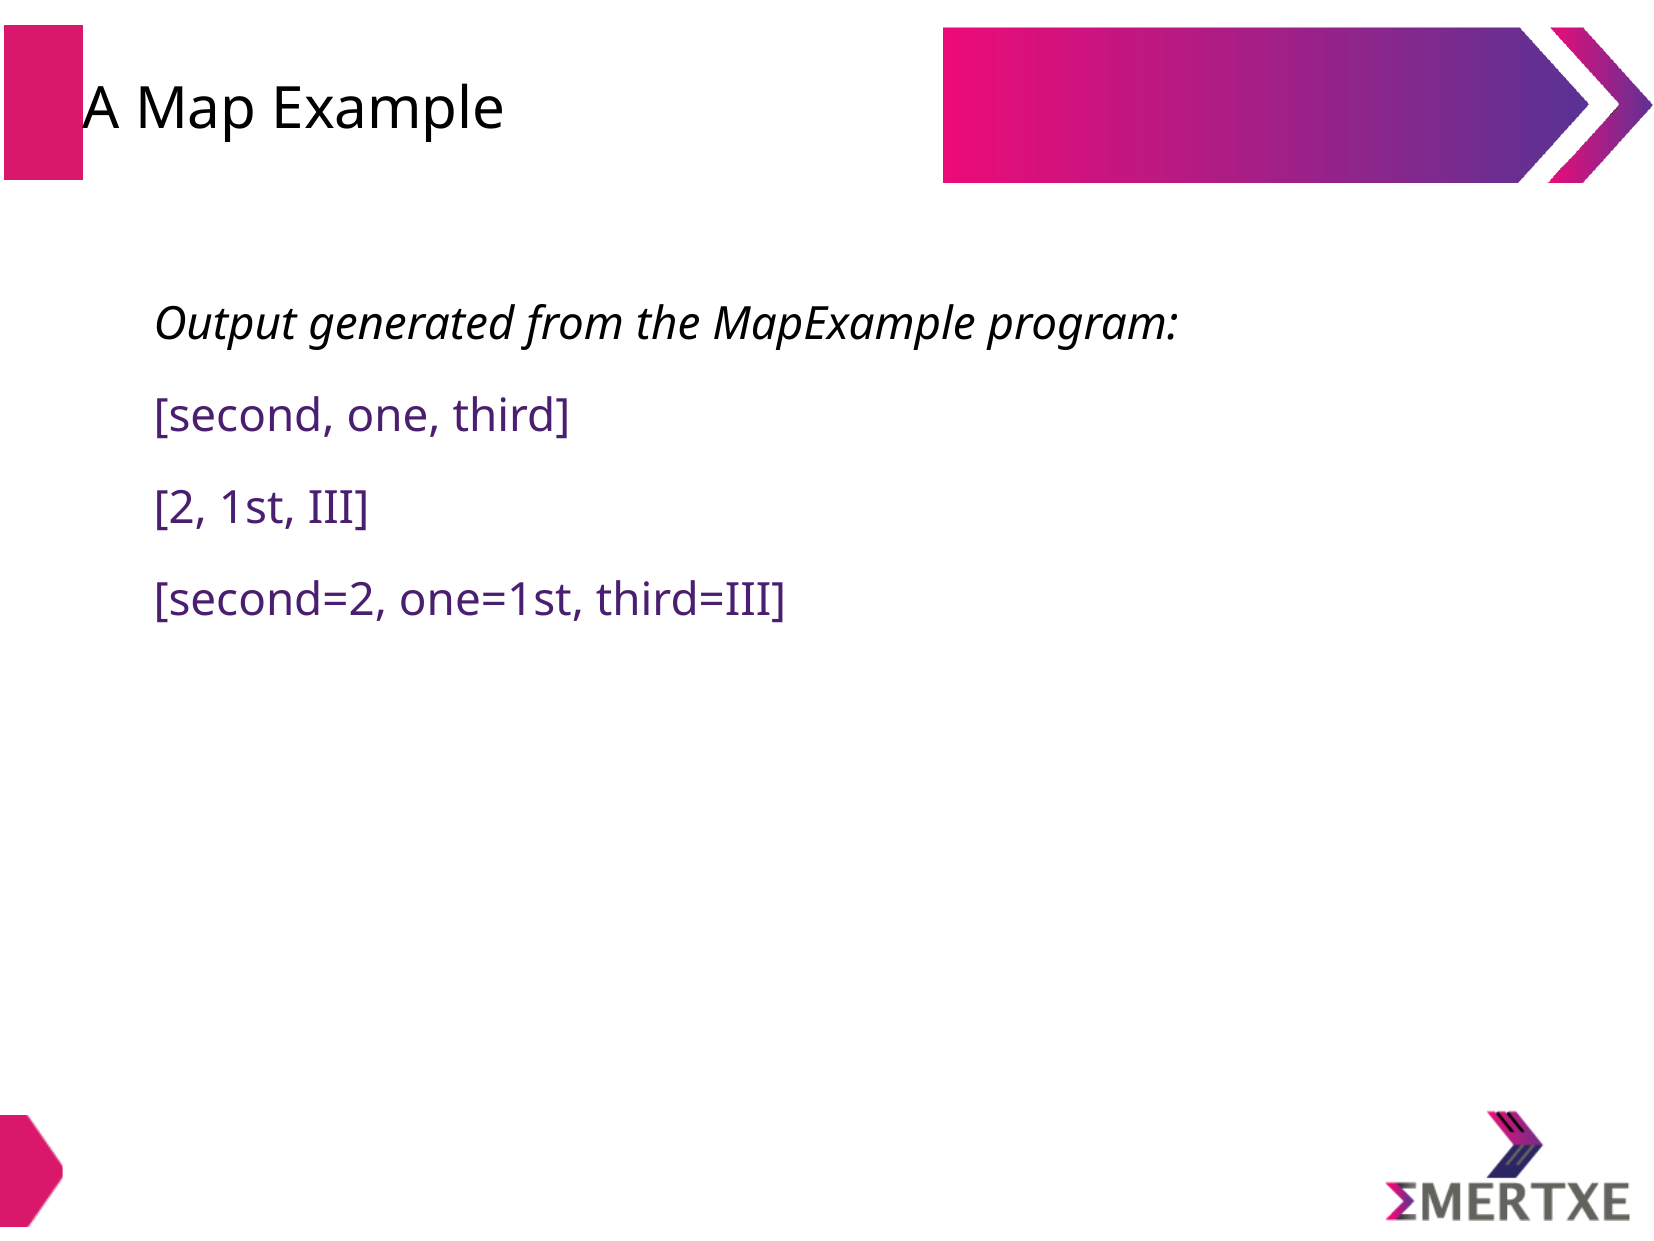

# A Map Example
Output generated from the MapExample program:
[second, one, third]
[2, 1st, III]
[second=2, one=1st, third=III]